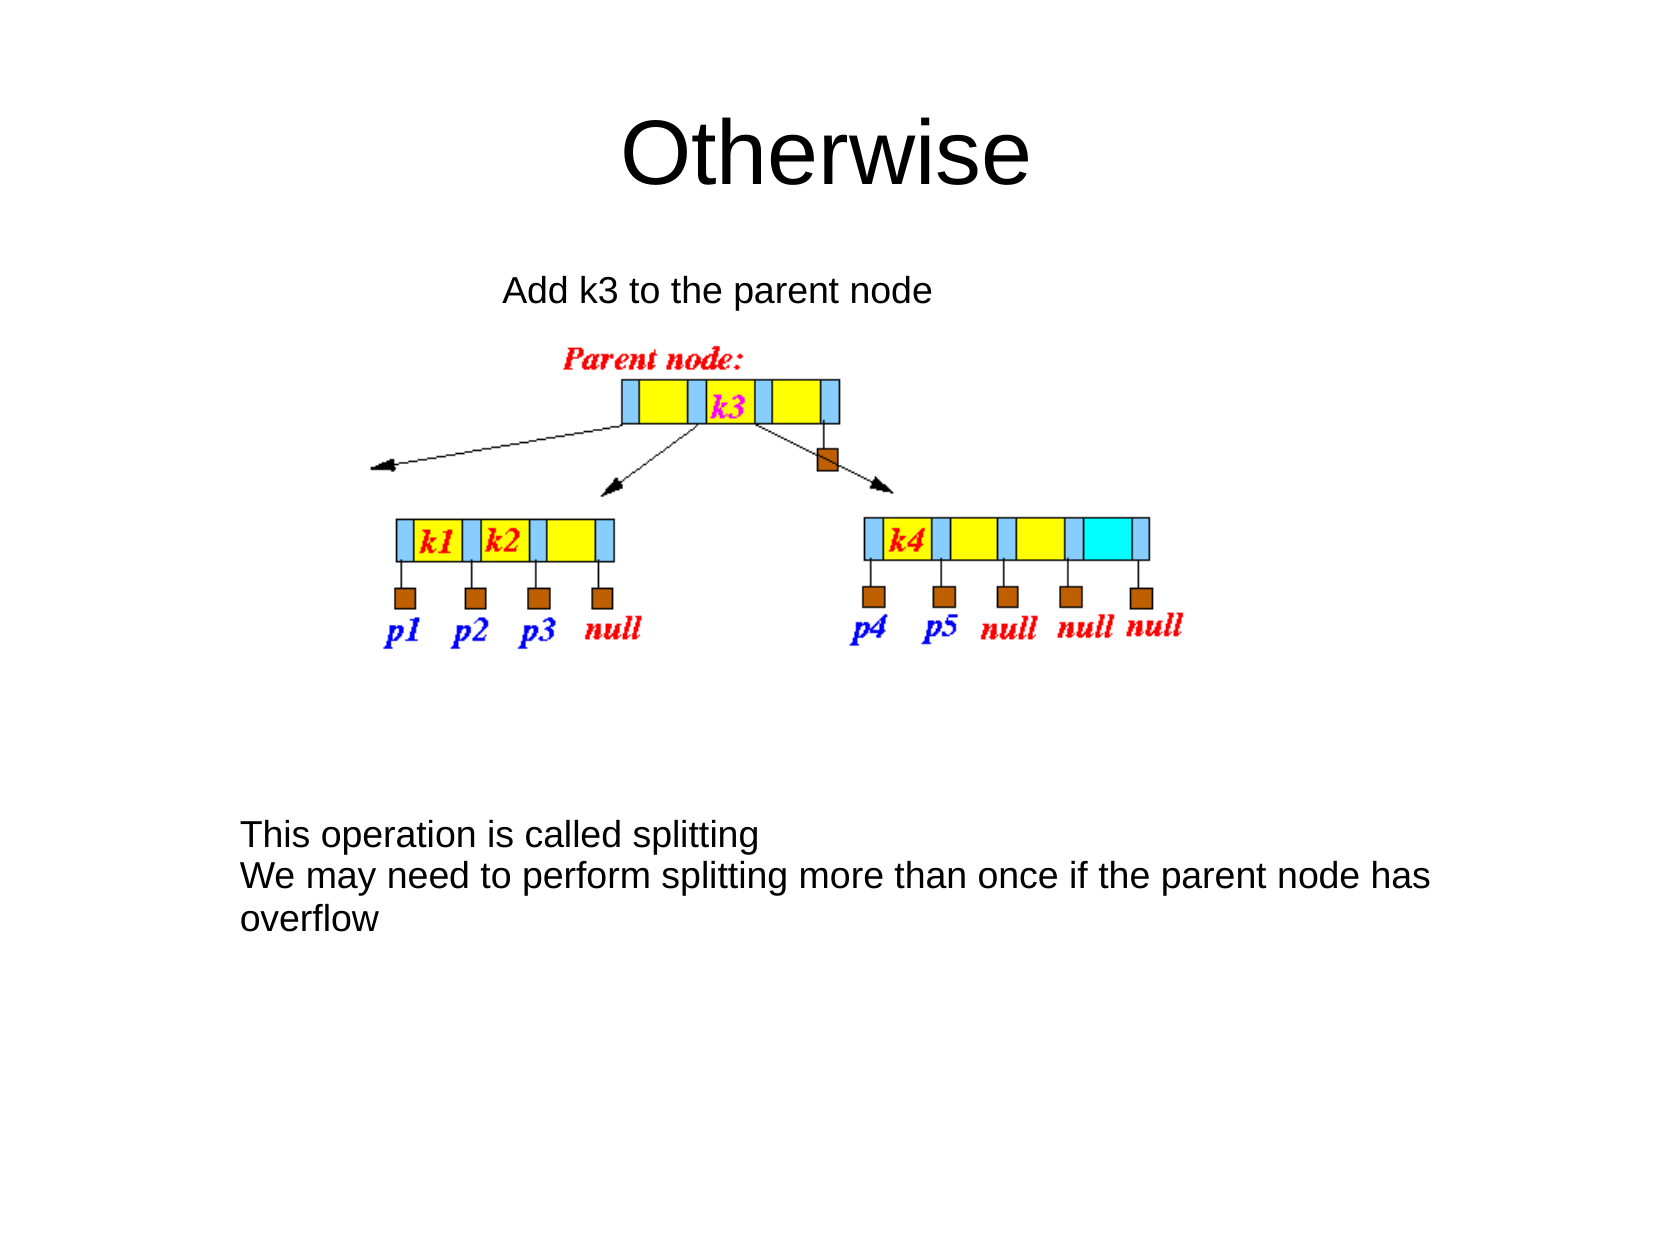

# Otherwise
Add k3 to the parent node
This operation is called splitting
We may need to perform splitting more than once if the parent node has
overflow